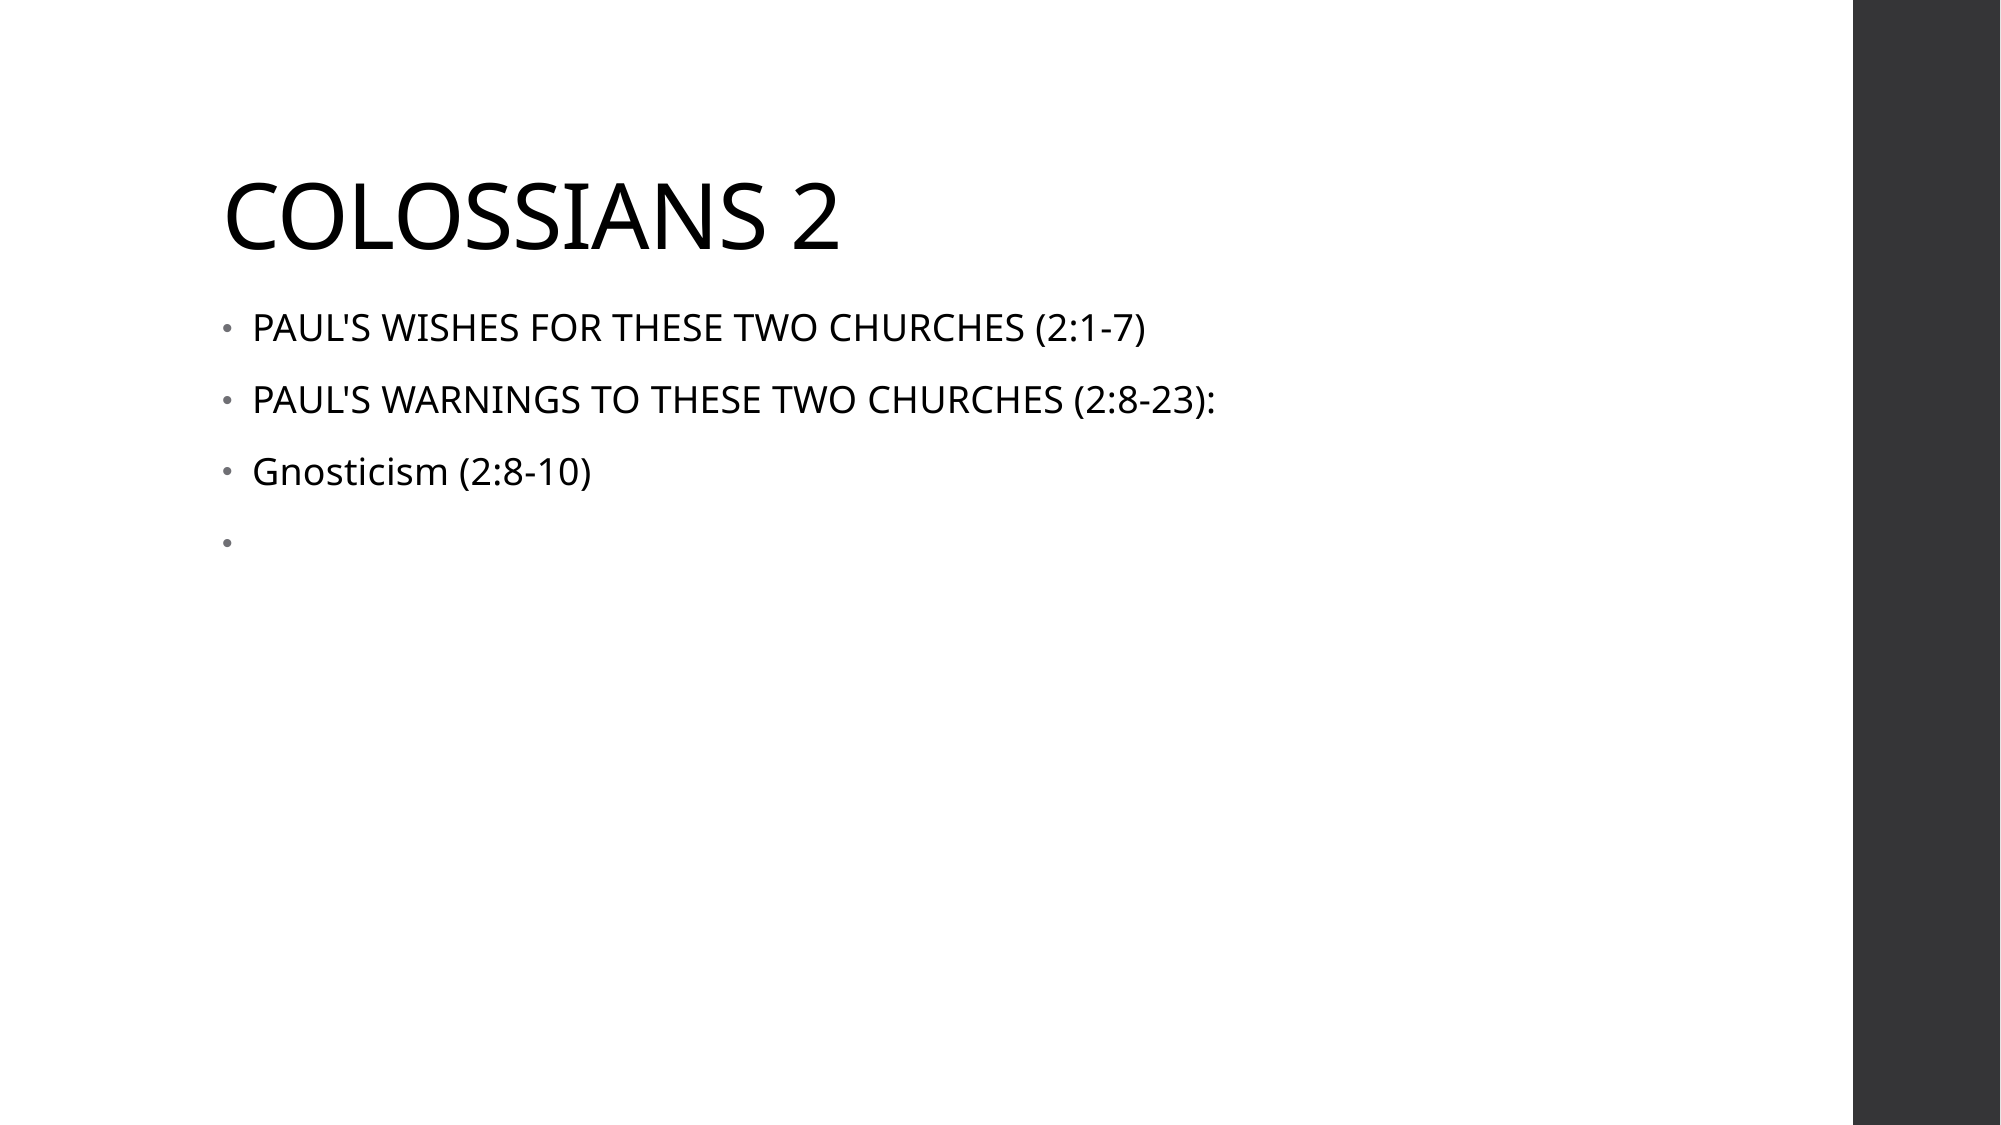

# COLOSSIANS 2
PAUL'S WISHES FOR THESE TWO CHURCHES (2:1-7)
PAUL'S WARNINGS TO THESE TWO CHURCHES (2:8-23):
Gnosticism (2:8-10)